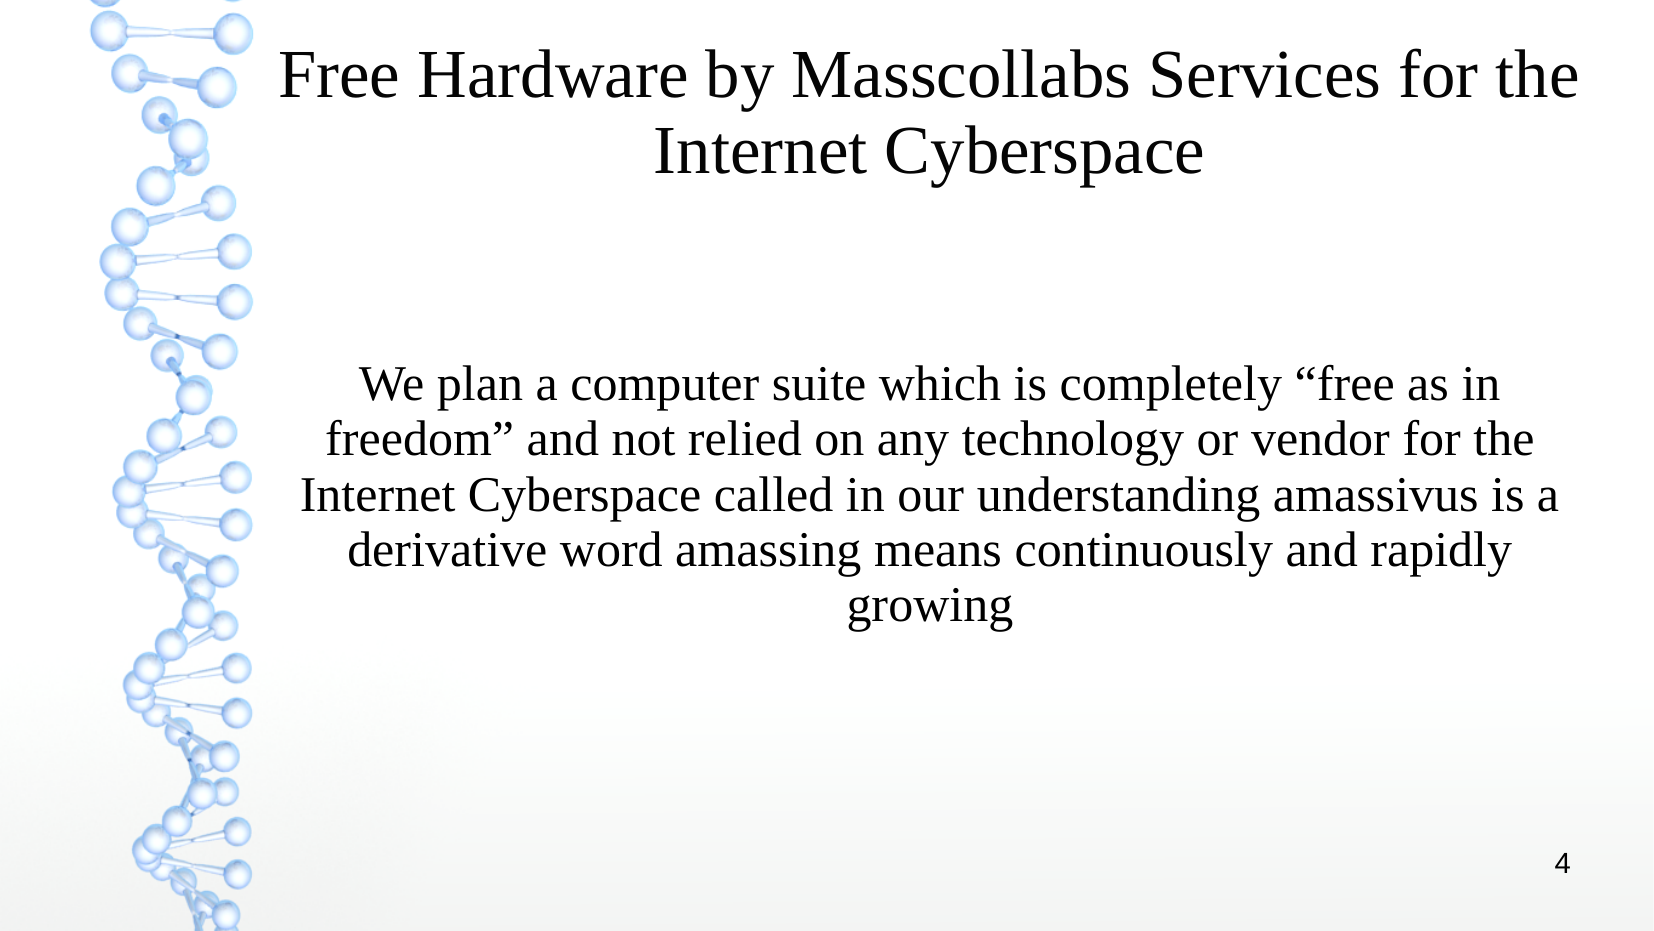

# Free Hardware by Masscollabs Services for the Internet Cyberspace
We plan a computer suite which is completely “free as in freedom” and not relied on any technology or vendor for the Internet Cyberspace called in our understanding amassivus is a derivative word amassing means continuously and rapidly growing
4